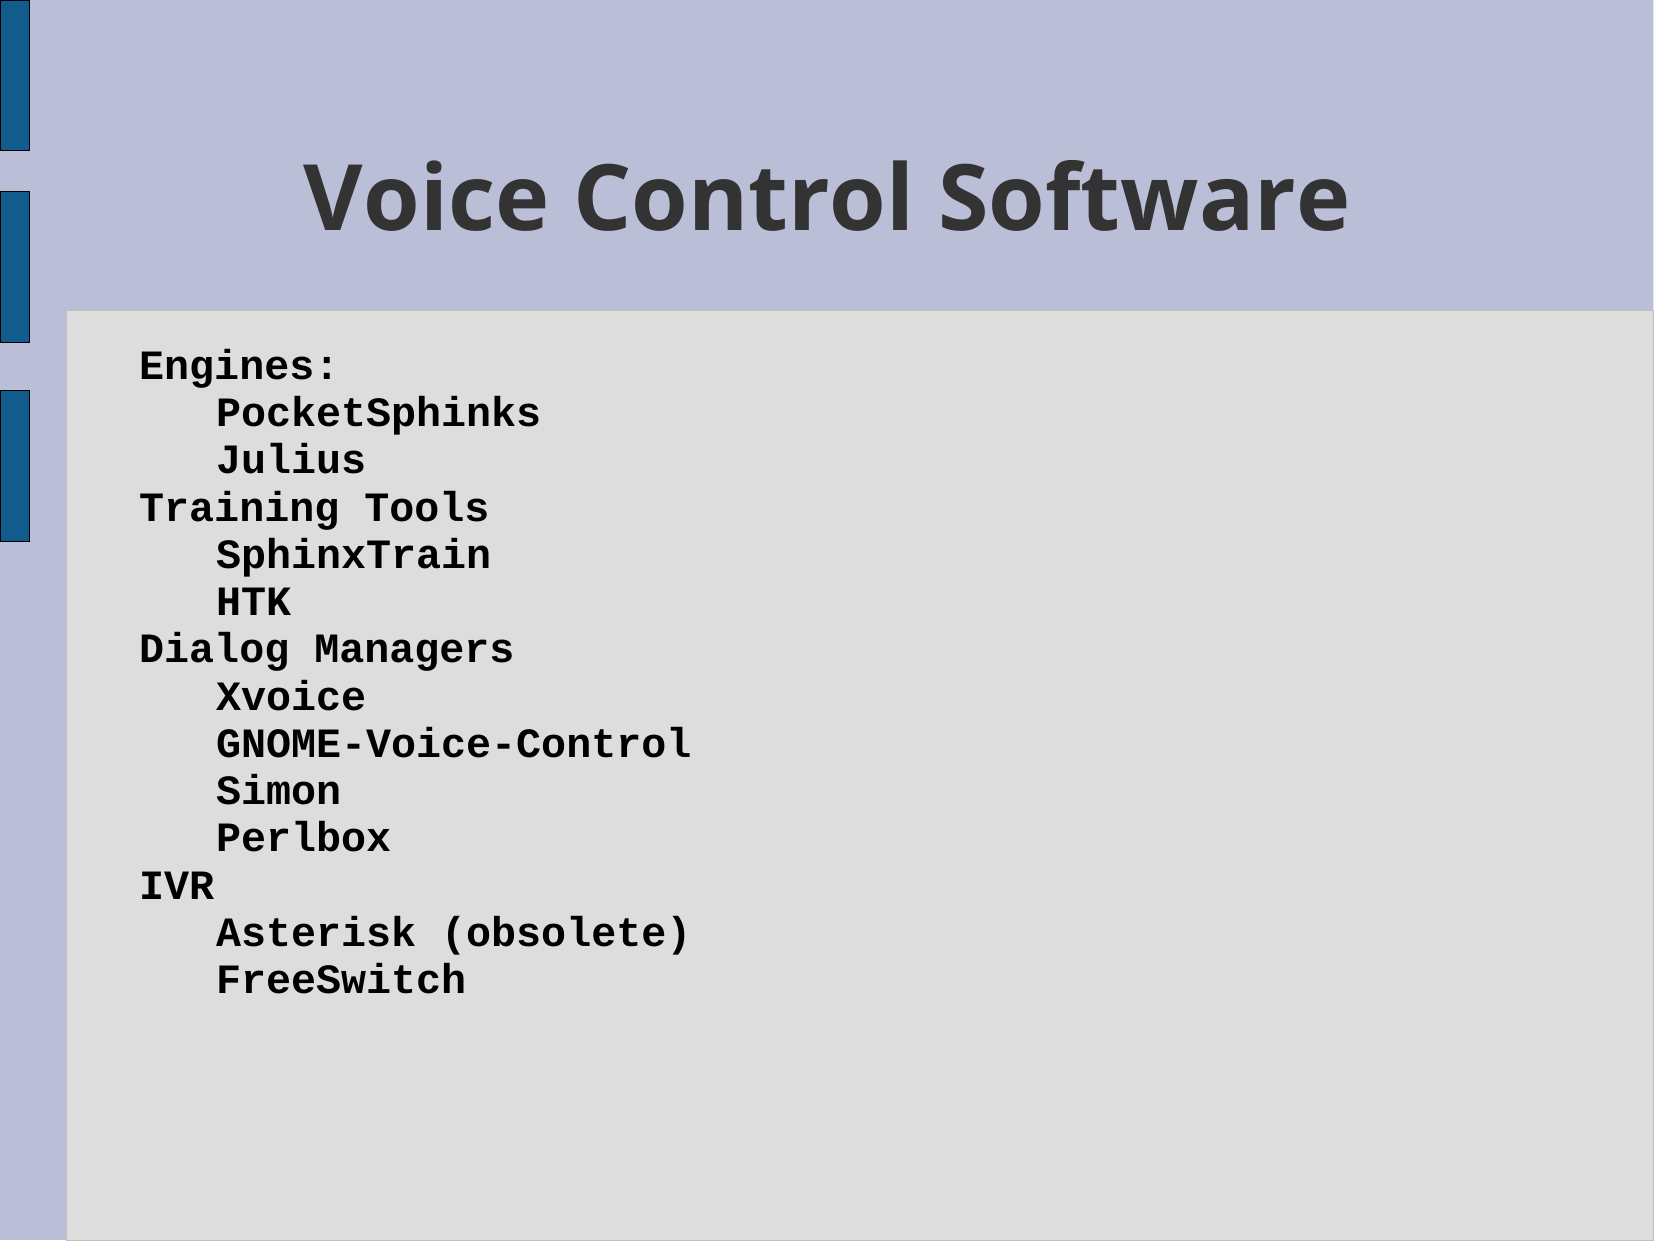

# Voice Control Software
Engines:
PocketSphinks
Julius
Training Tools
SphinxTrain
HTK
Dialog Managers
Xvoice
GNOME-Voice-Control
Simon
Perlbox
IVR
Asterisk (obsolete)
FreeSwitch